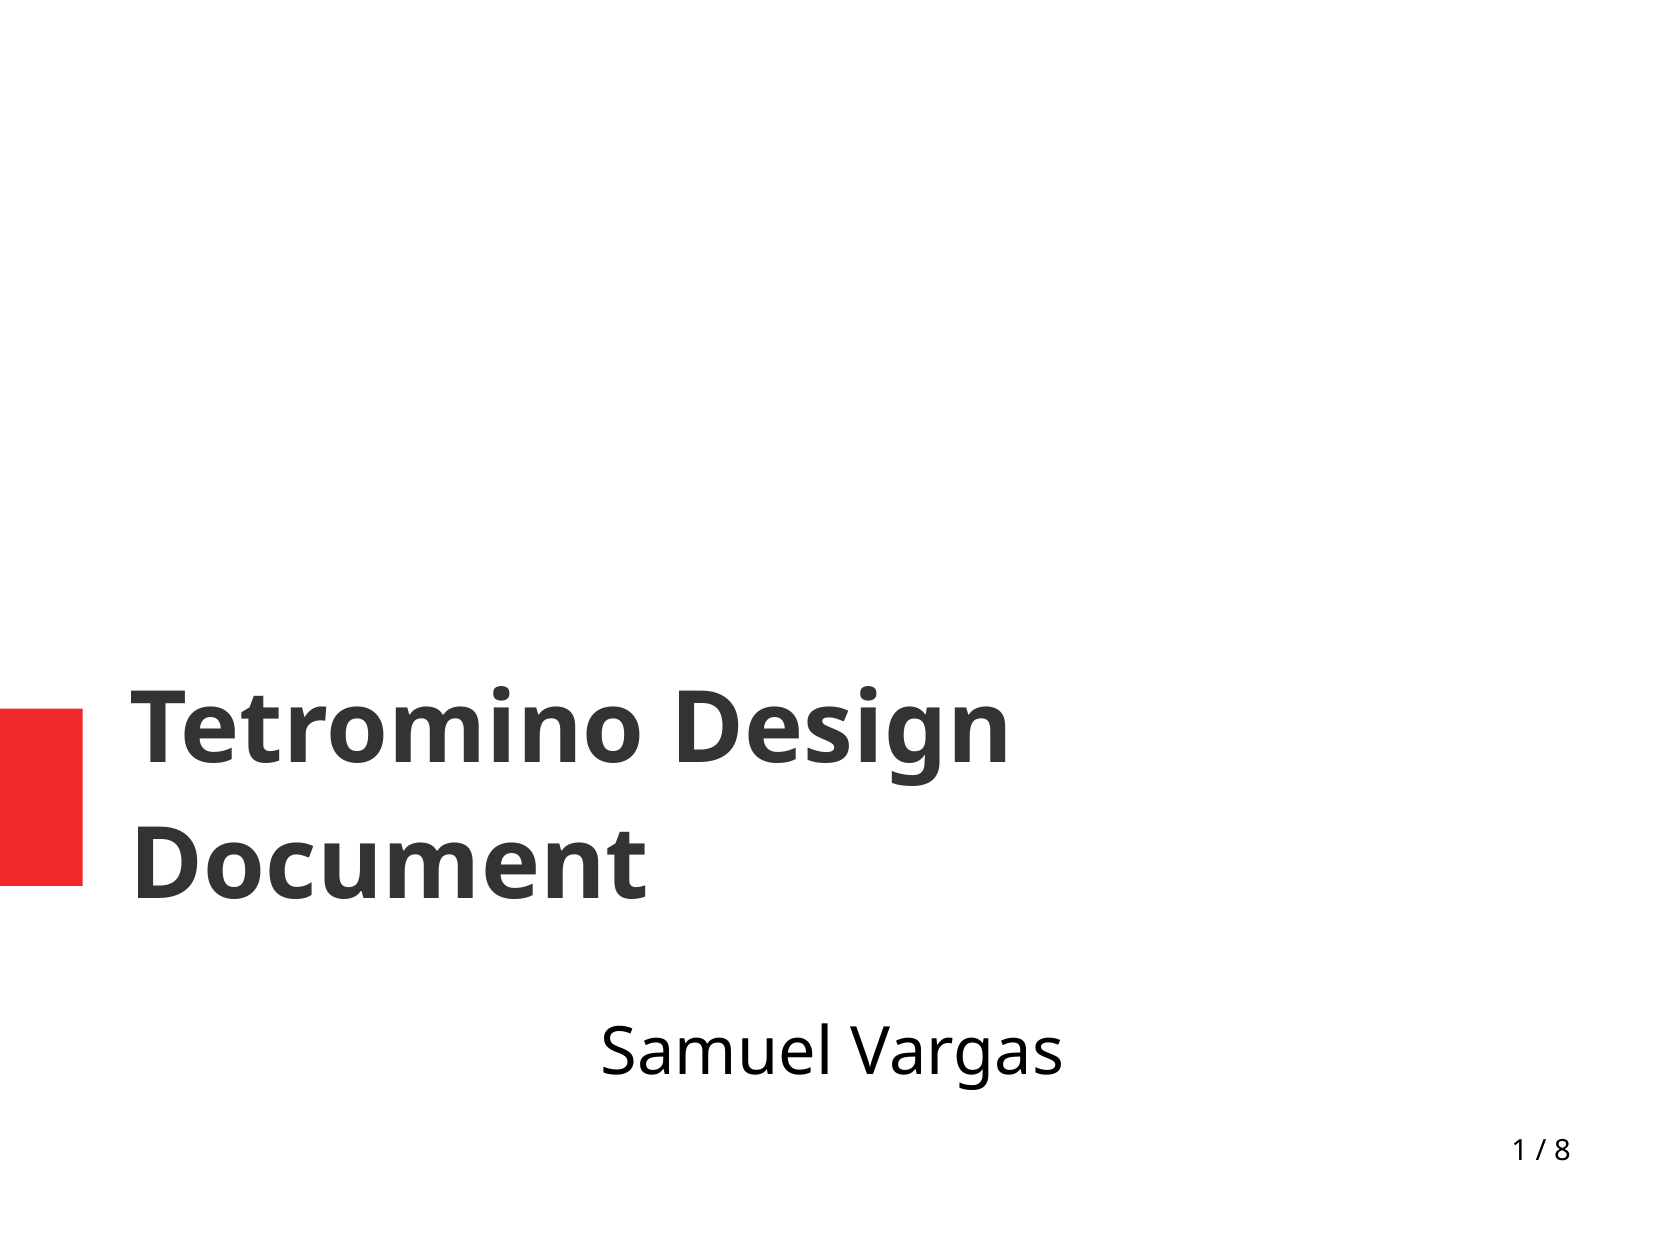

# Tetromino Design Document
Samuel Vargas
1